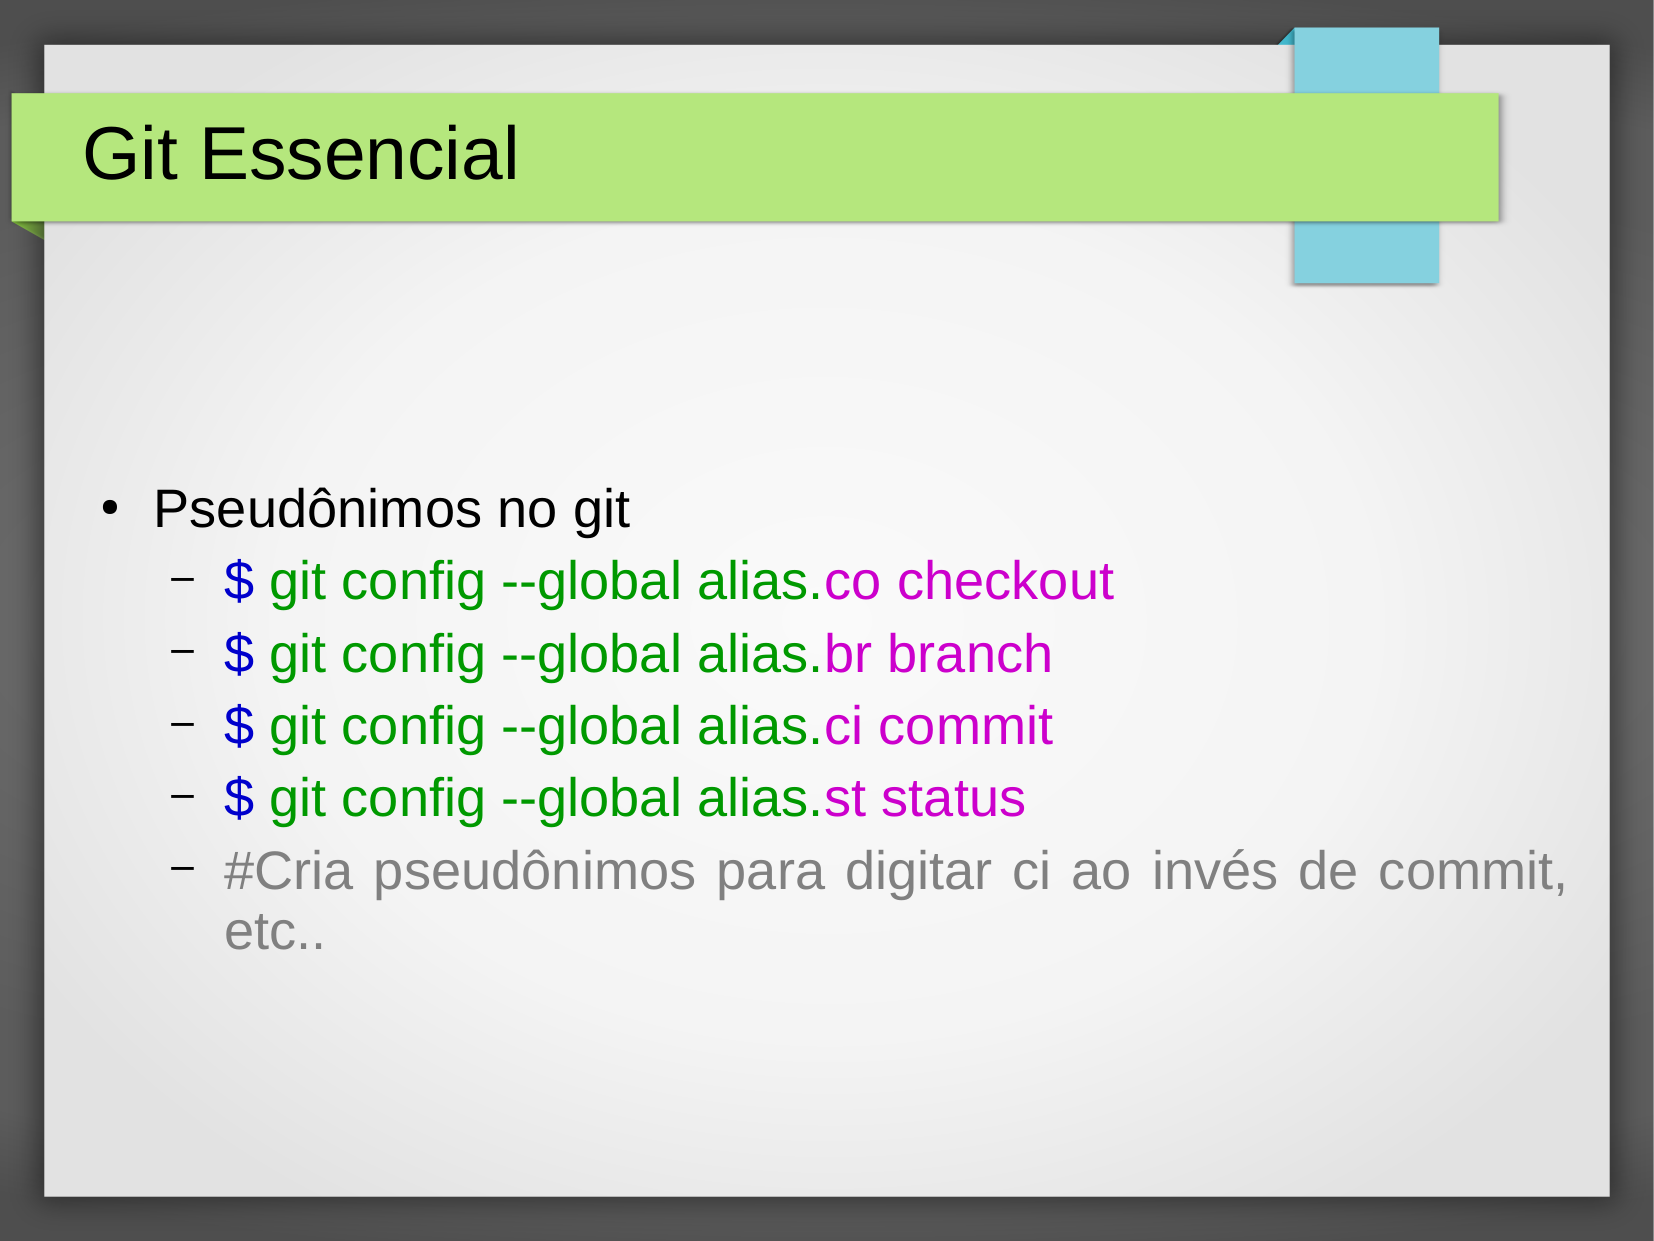

# Git Essencial
Pseudônimos no git
$ git config --global alias.co checkout
$ git config --global alias.br branch
$ git config --global alias.ci commit
$ git config --global alias.st status
#Cria pseudônimos para digitar ci ao invés de commit, etc..